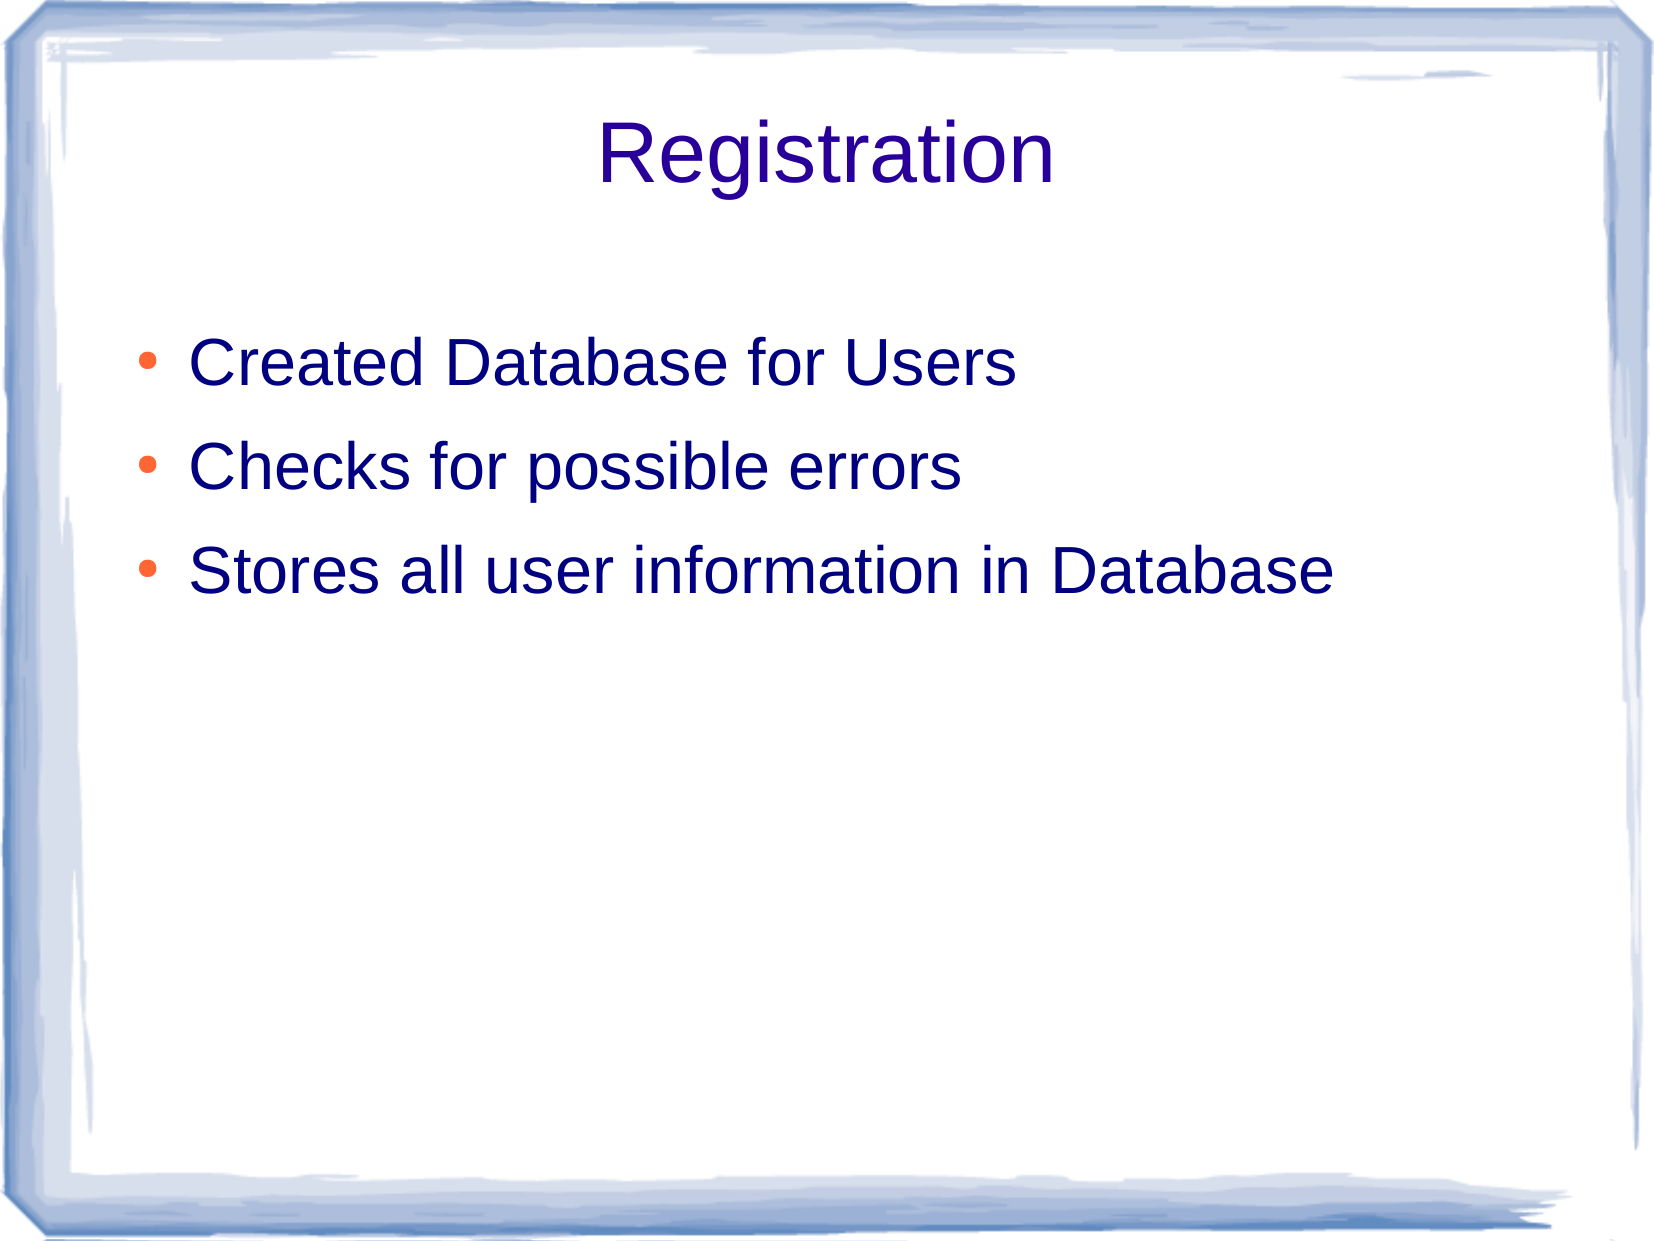

# Registration
Created Database for Users
Checks for possible errors
Stores all user information in Database